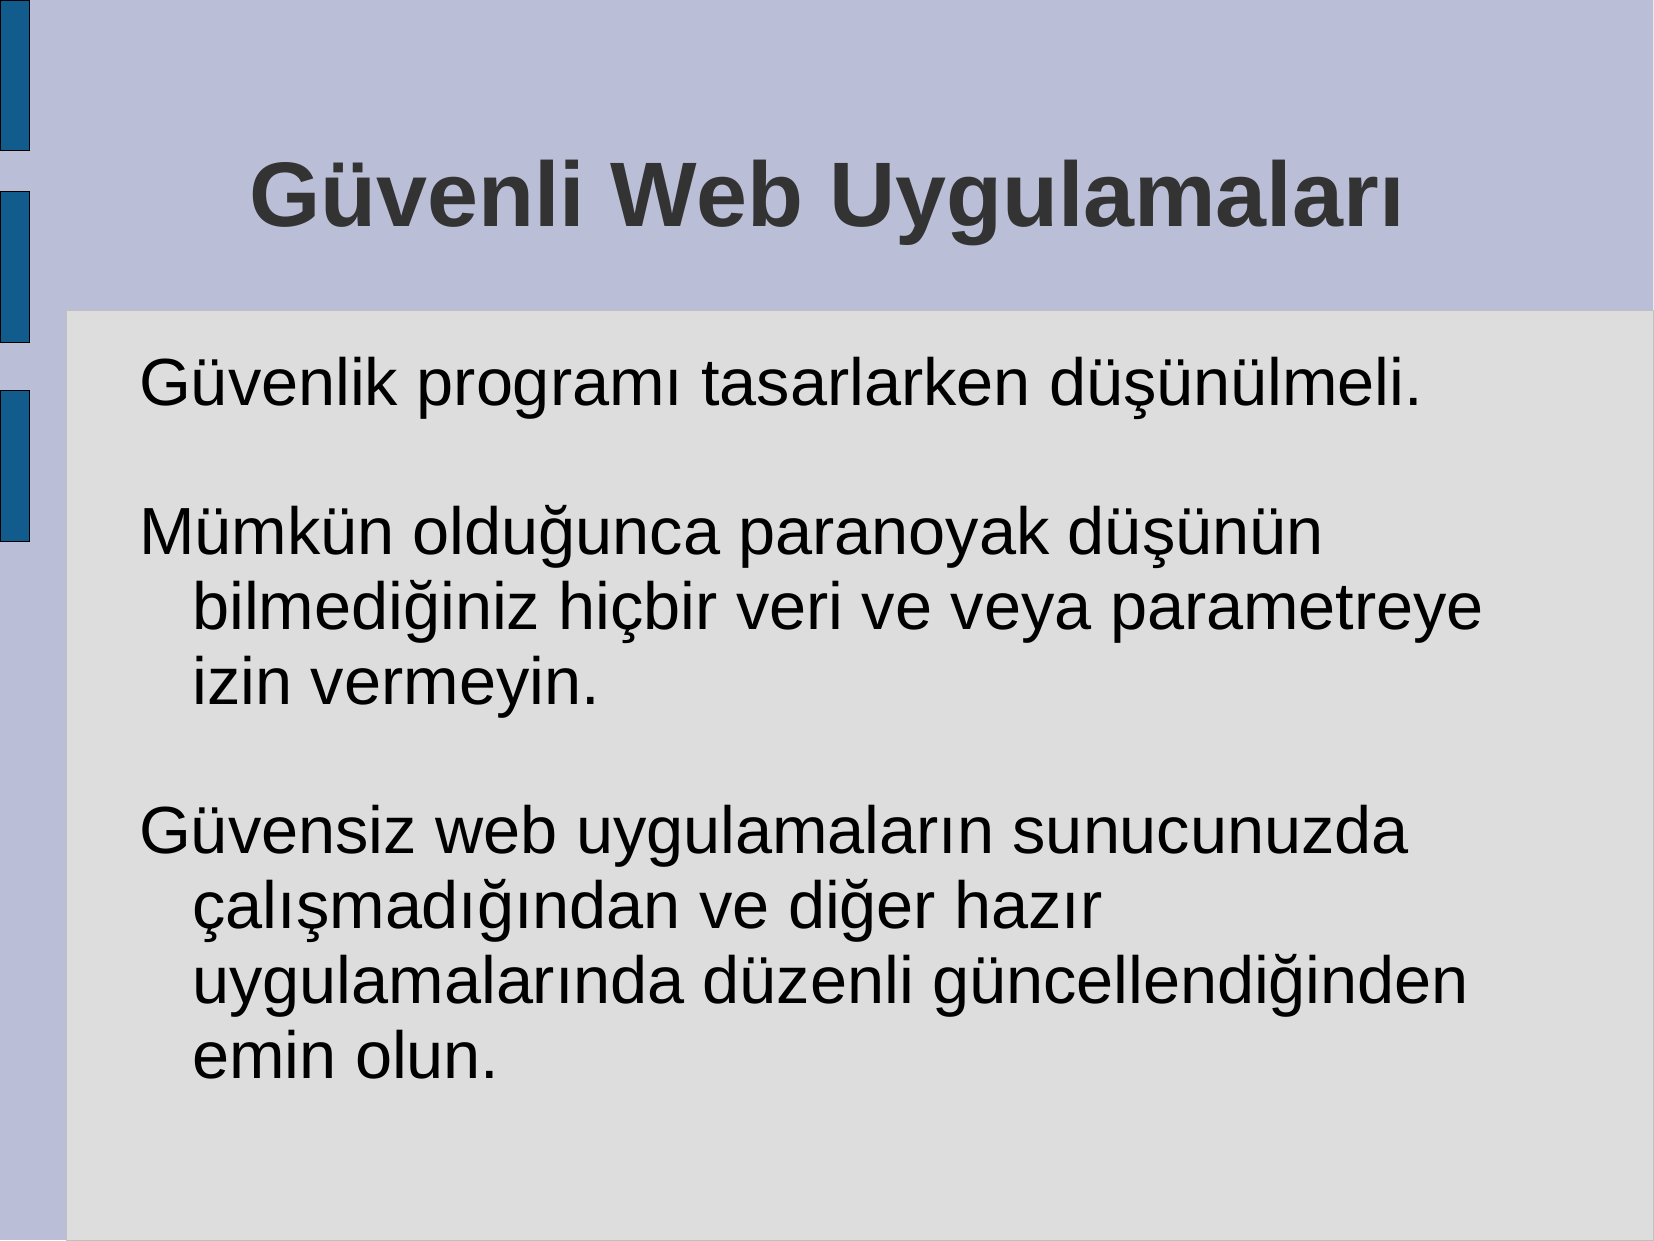

# Güvenli Web Uygulamaları
Güvenlik programı tasarlarken düşünülmeli.
Mümkün olduğunca paranoyak düşünün bilmediğiniz hiçbir veri ve veya parametreye izin vermeyin.
Güvensiz web uygulamaların sunucunuzda çalışmadığından ve diğer hazır uygulamalarında düzenli güncellendiğinden emin olun.